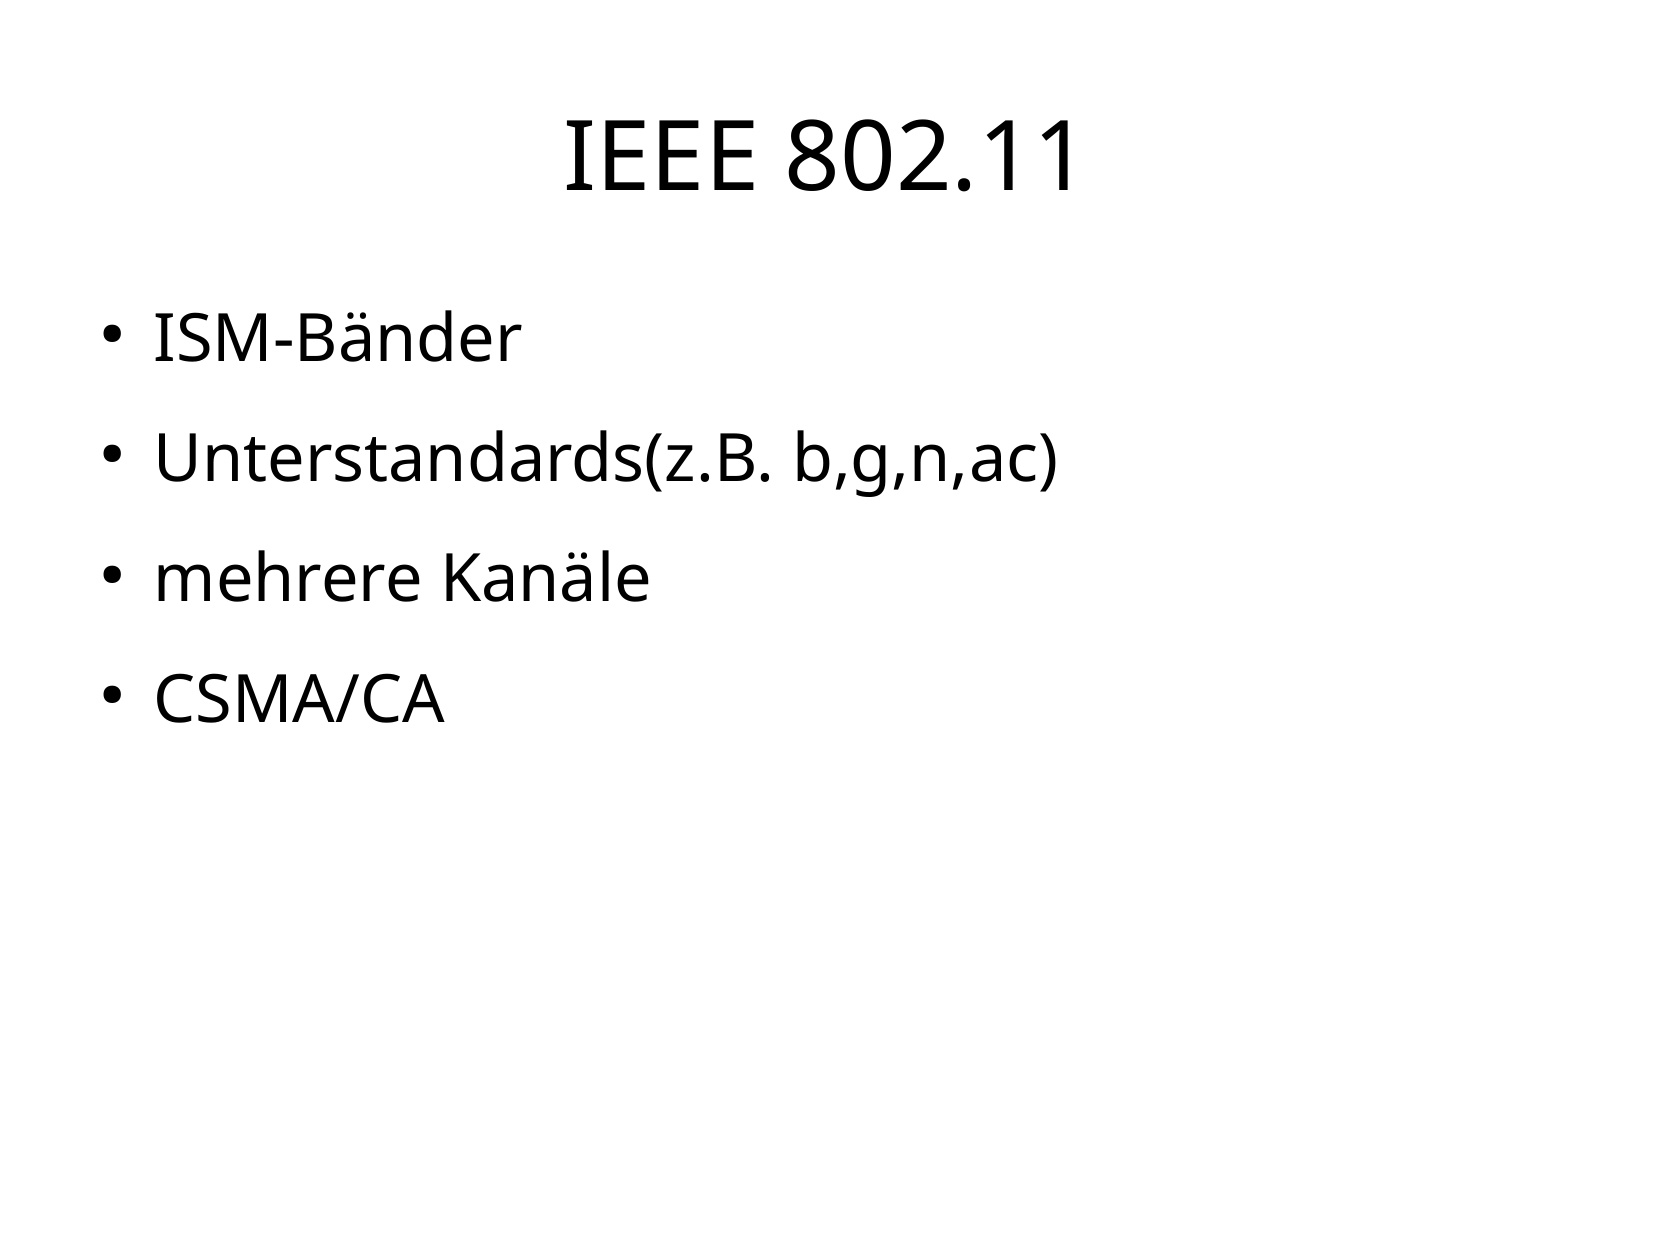

# IEEE 802.11
ISM-Bänder
Unterstandards(z.B. b,g,n,ac)
mehrere Kanäle
CSMA/CA